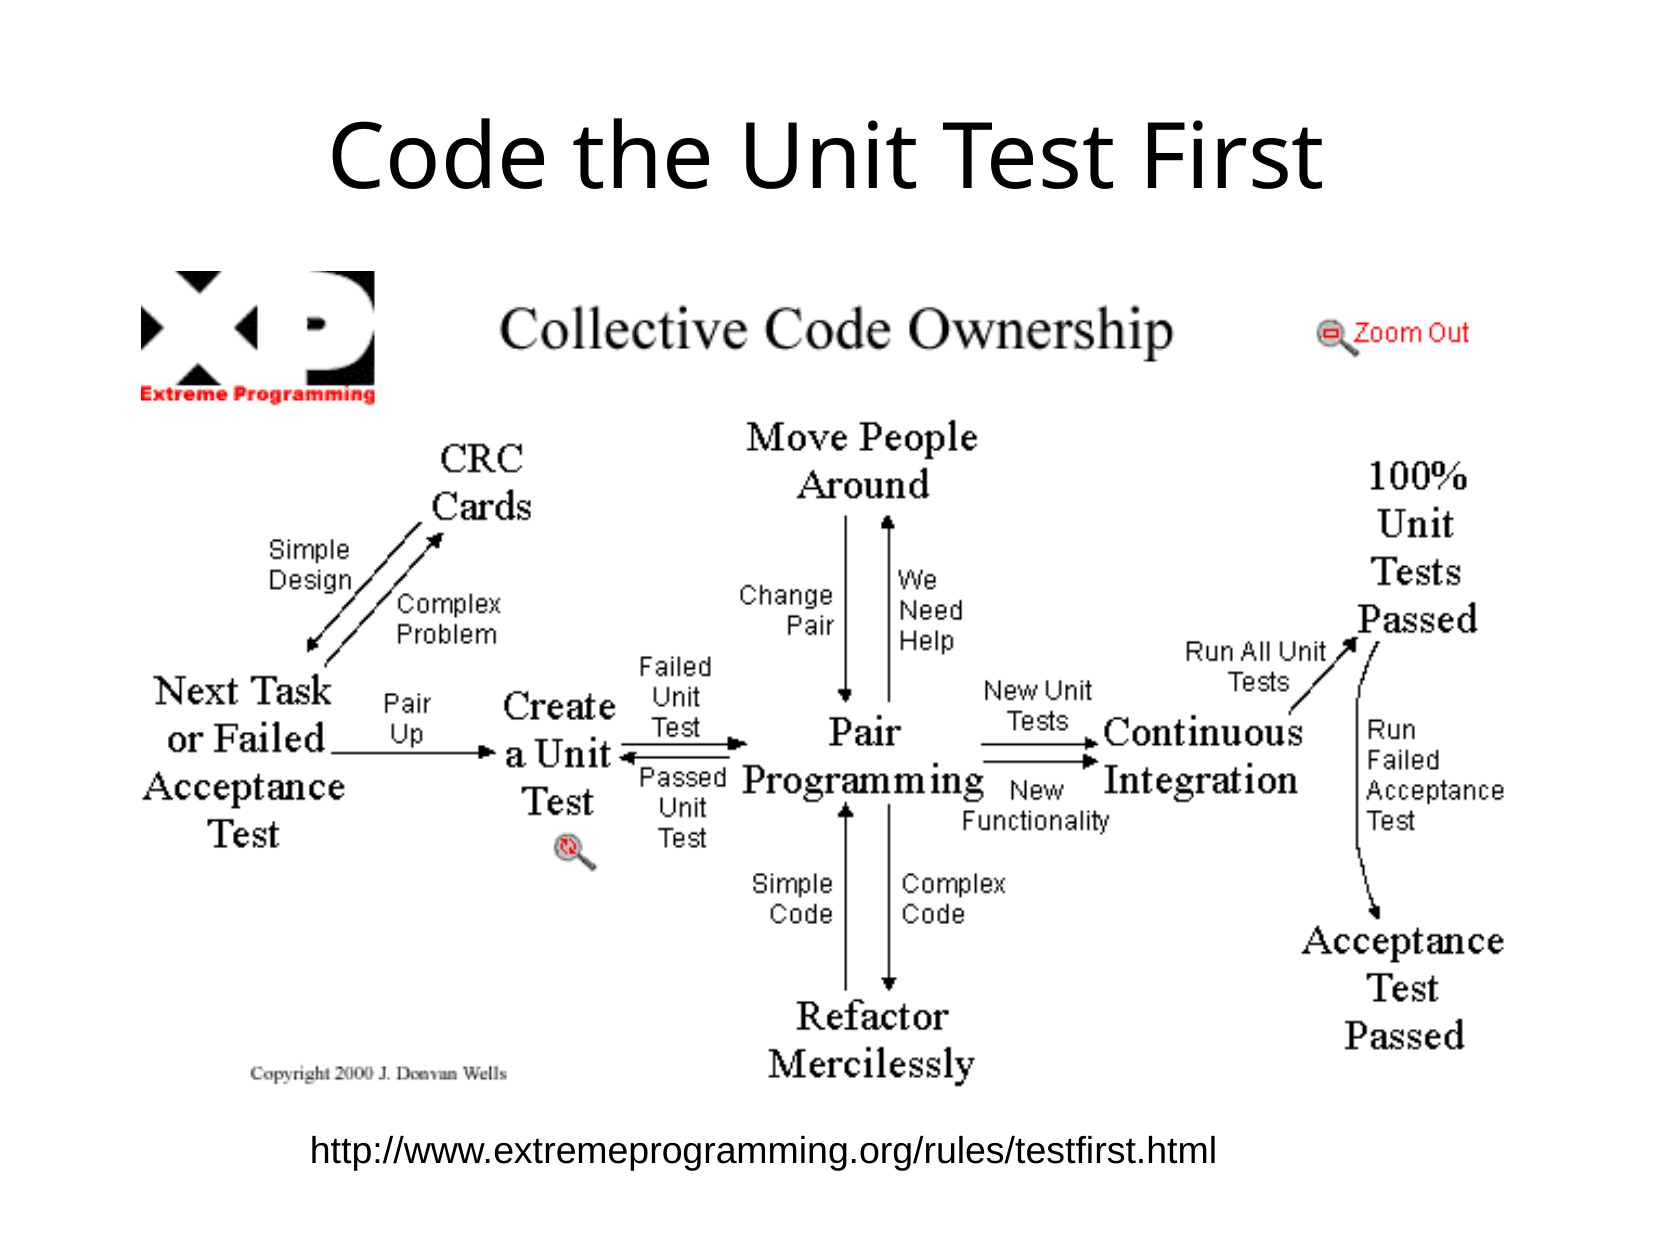

# Code the Unit Test First
http://www.extremeprogramming.org/rules/testfirst.html